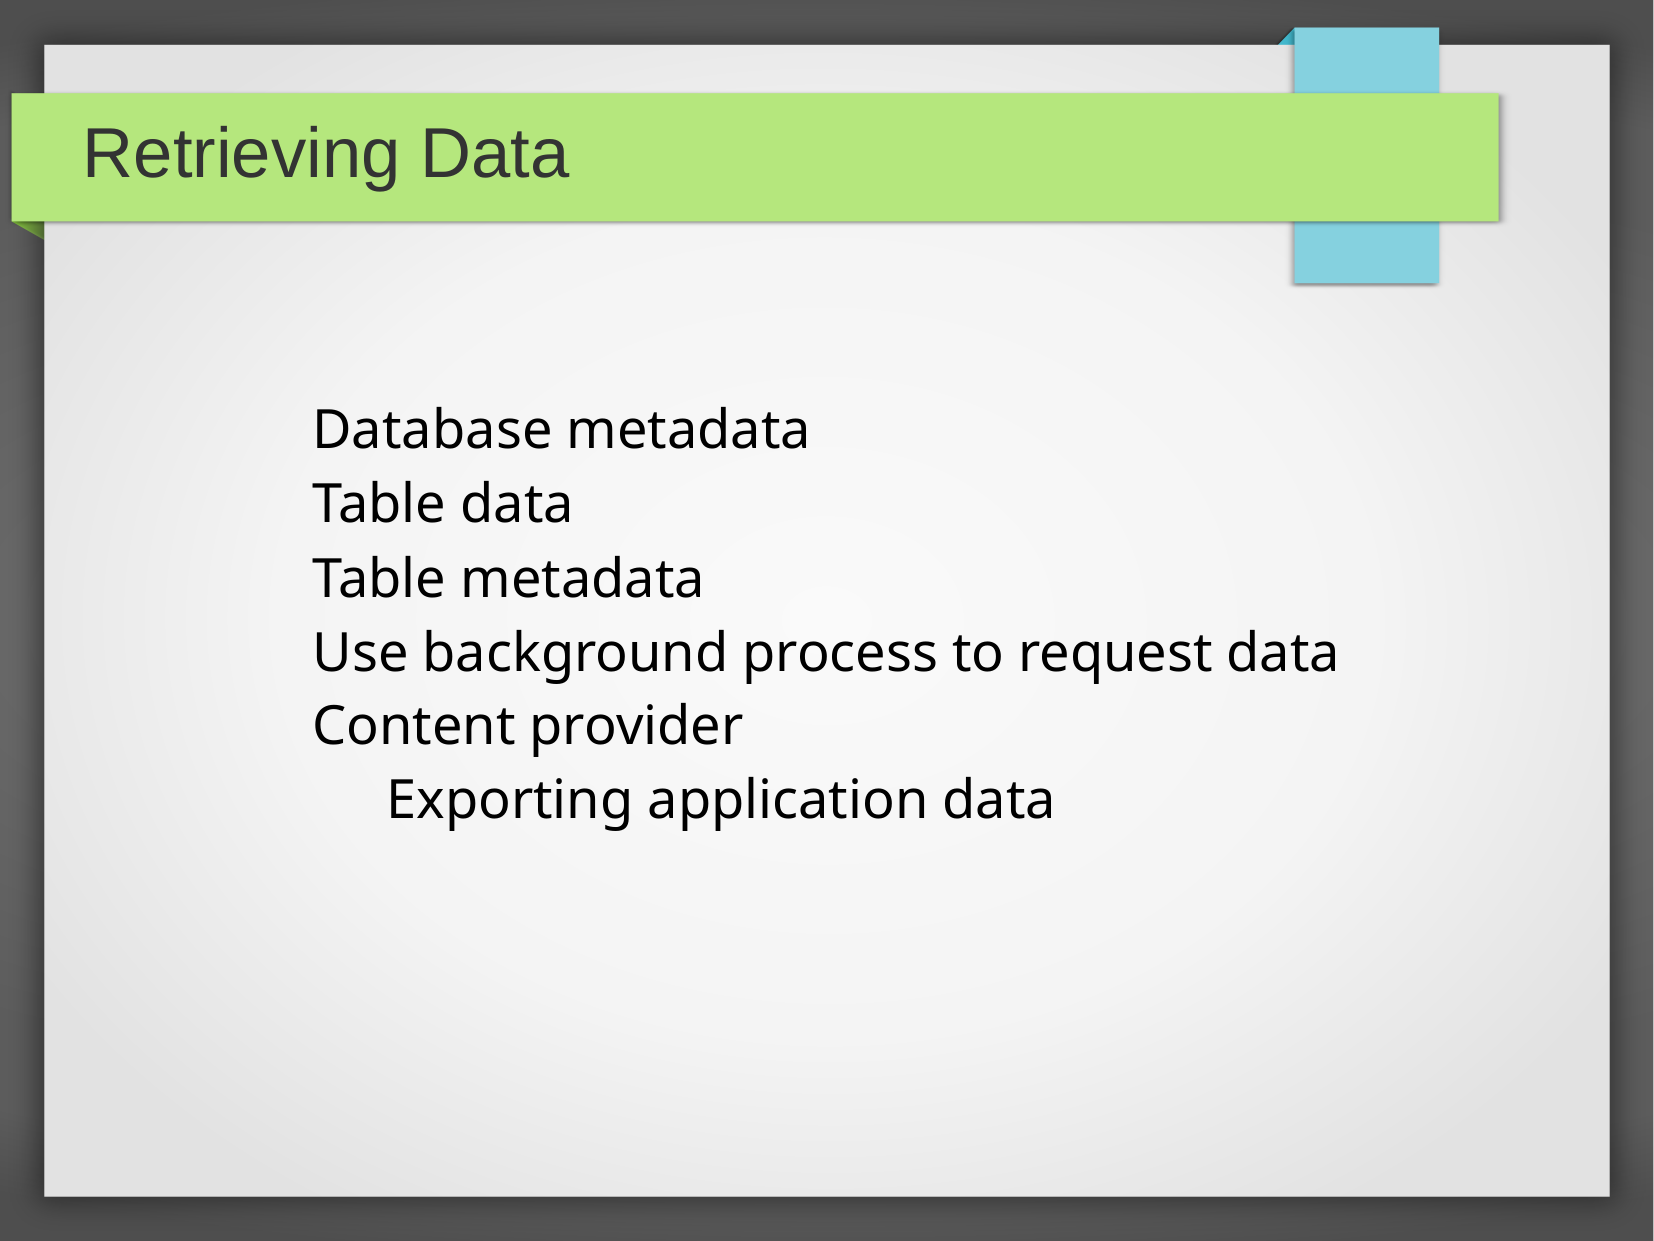

# Retrieving Data
Database metadata
Table data
Table metadata
Use background process to request data
Content provider
	Exporting application data